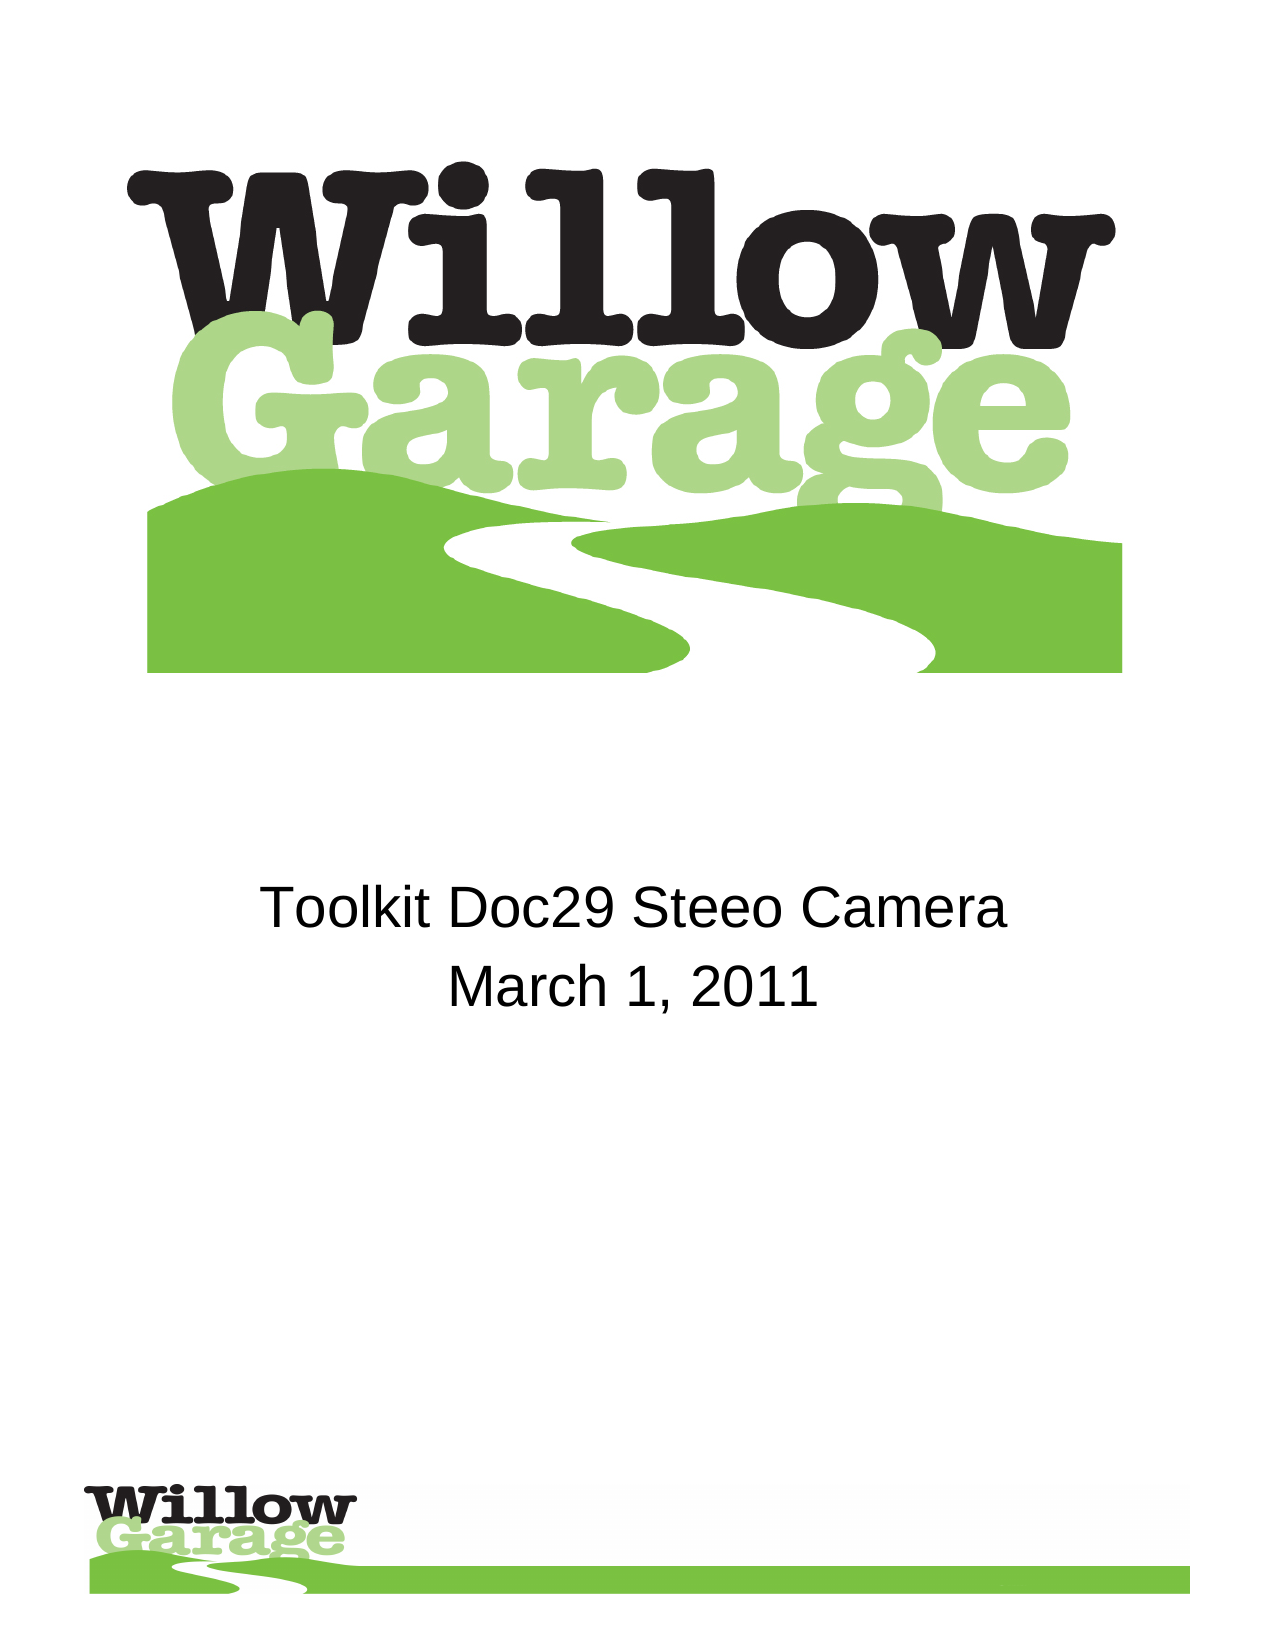

# Toolkit Doc29 Steeo Camera
March 1, 2011